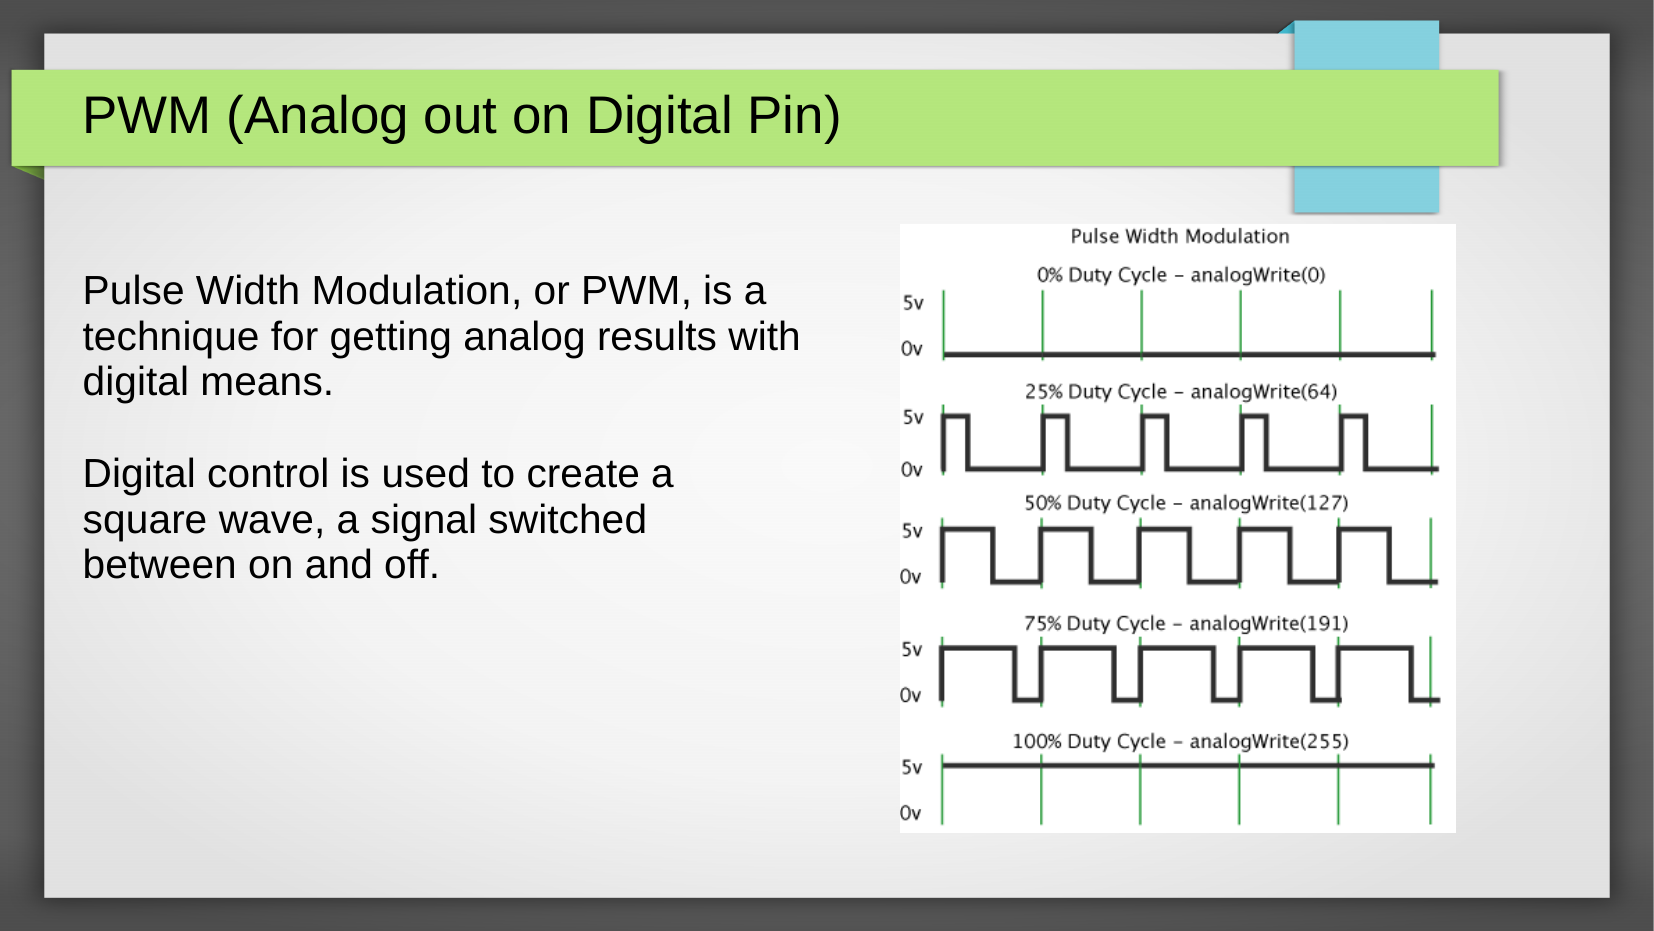

# PWM (Analog out on Digital Pin)
Pulse Width Modulation, or PWM, is a technique for getting analog results with digital means.
Digital control is used to create a square wave, a signal switched between on and off.